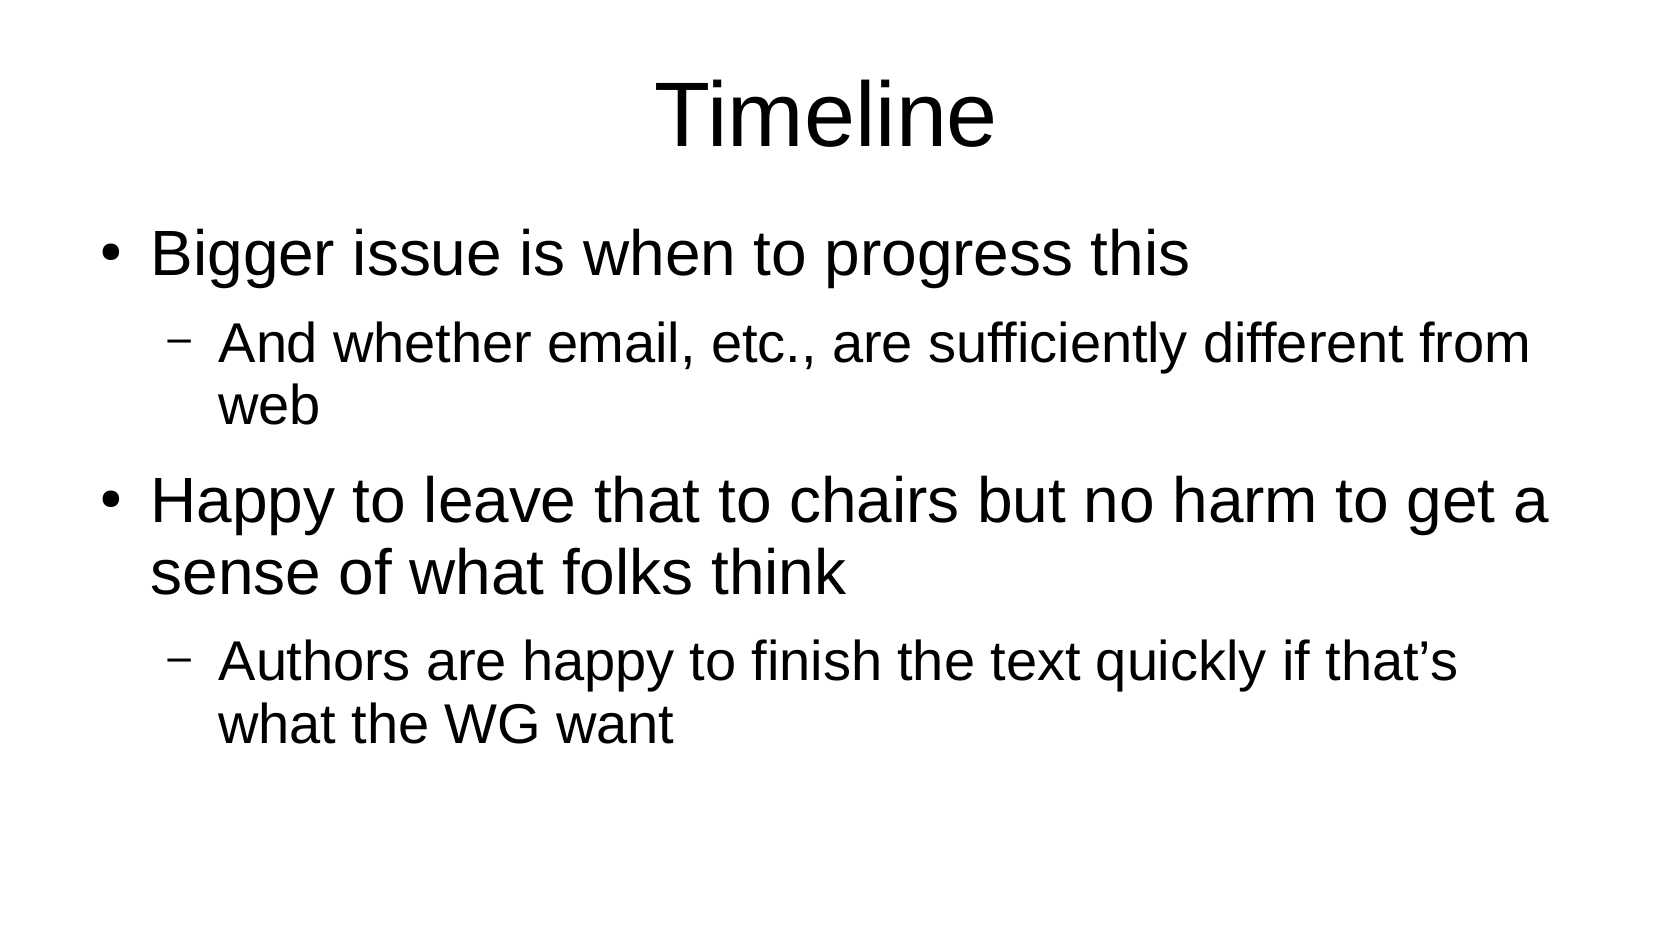

# Timeline
Bigger issue is when to progress this
And whether email, etc., are sufficiently different from web
Happy to leave that to chairs but no harm to get a sense of what folks think
Authors are happy to finish the text quickly if that’s what the WG want